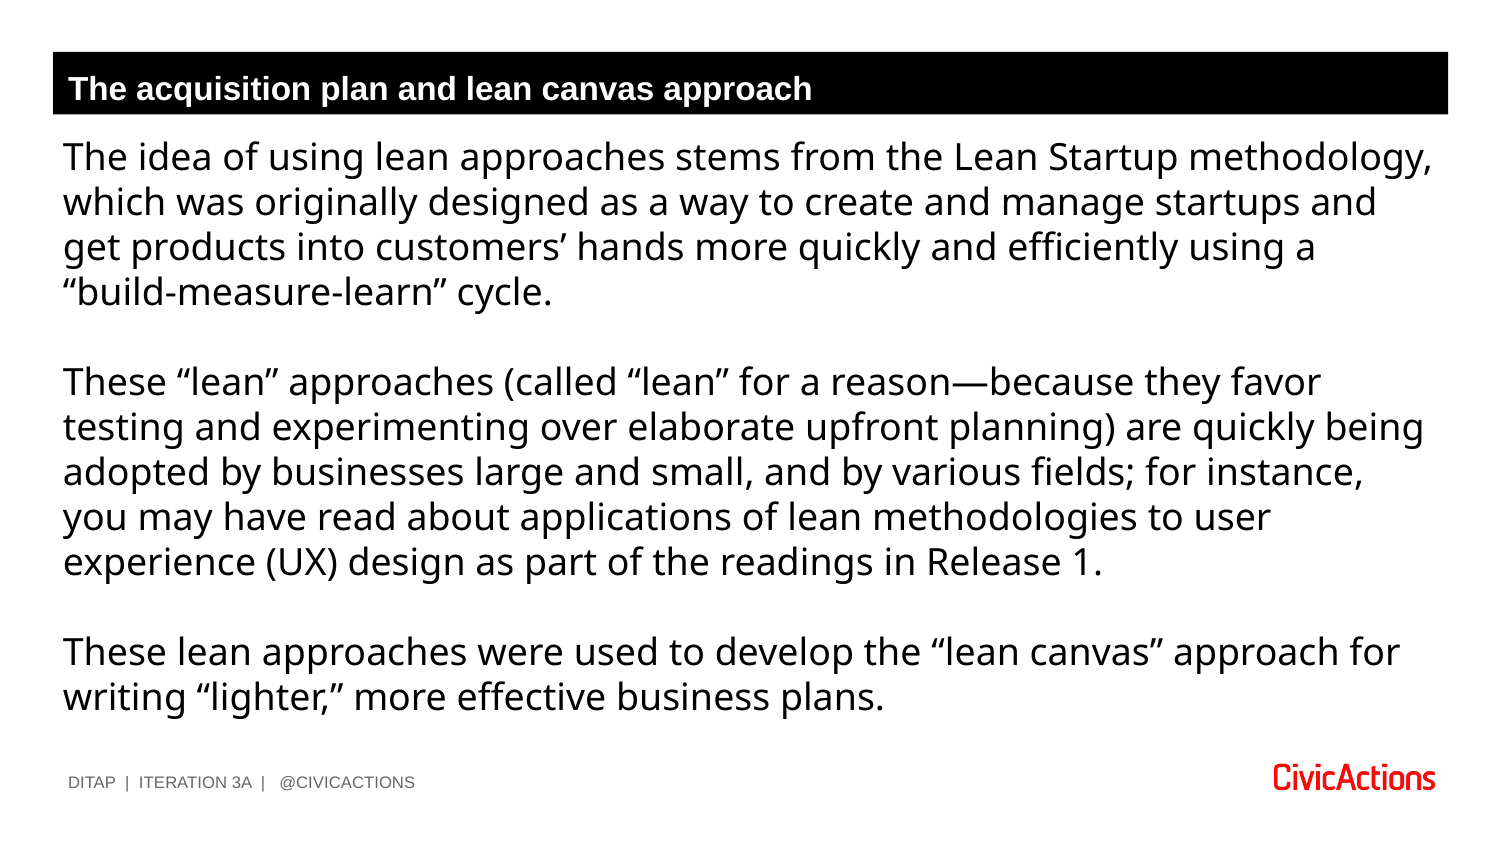

The acquisition plan and lean canvas approach
# The idea of using lean approaches stems from the Lean Startup methodology, which was originally designed as a way to create and manage startups and get products into customers’ hands more quickly and efficiently using a “build-measure-learn” cycle.
These “lean” approaches (called “lean” for a reason—because they favor testing and experimenting over elaborate upfront planning) are quickly being adopted by businesses large and small, and by various fields; for instance, you may have read about applications of lean methodologies to user experience (UX) design as part of the readings in Release 1.
These lean approaches were used to develop the “lean canvas” approach for writing “lighter,” more effective business plans.